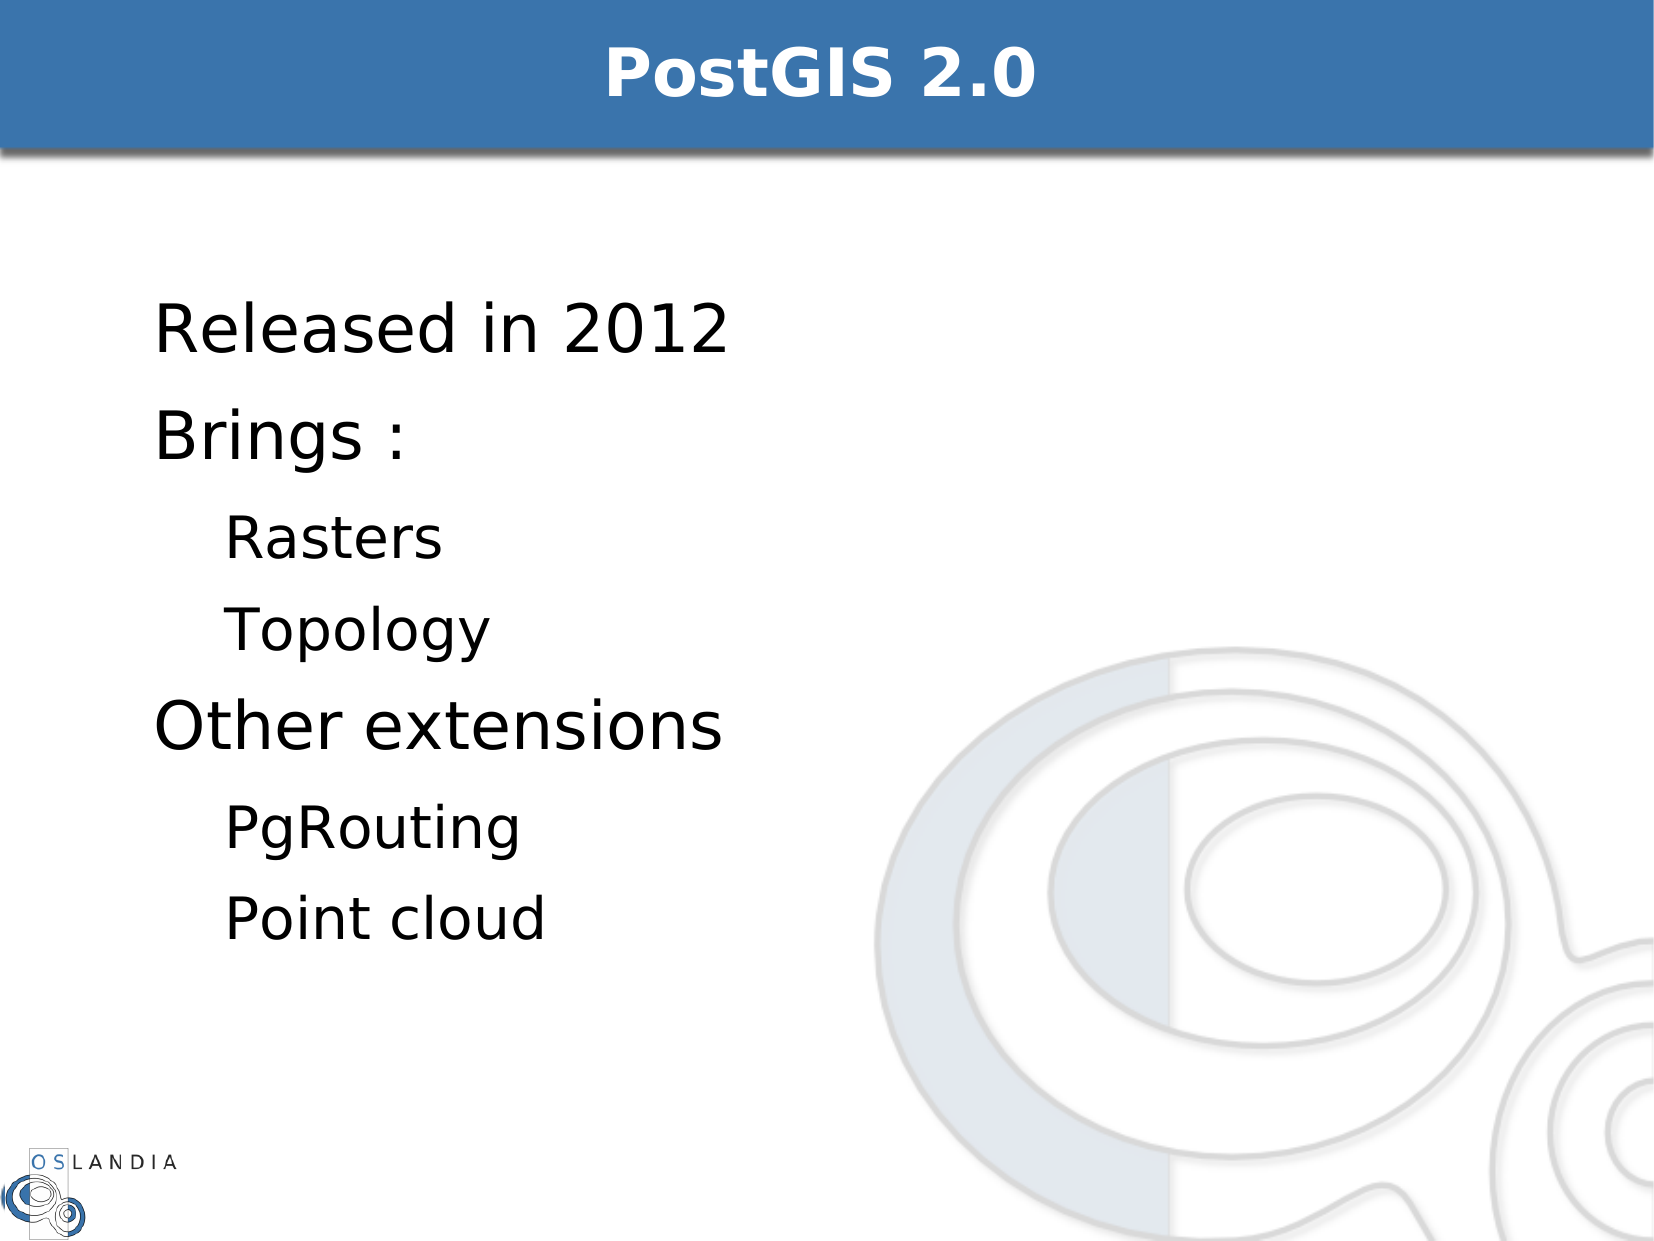

# PostGIS 2.0
Released in 2012
Brings :
Rasters
Topology
Other extensions
PgRouting
Point cloud